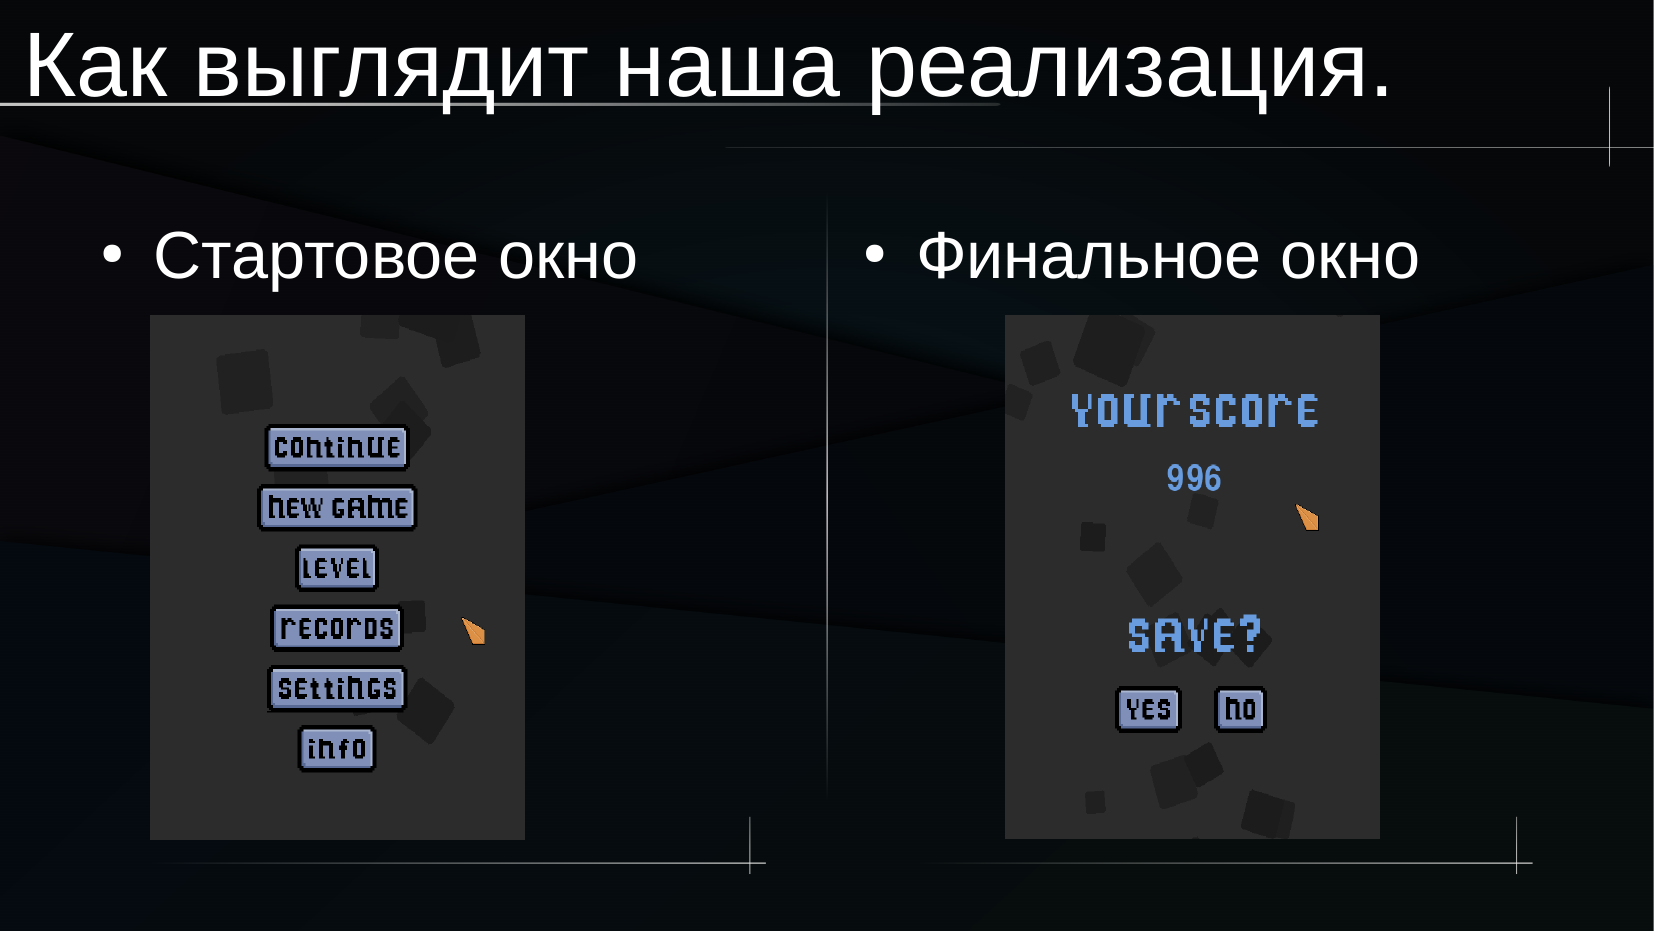

# Как выглядит наша реализация.
Стартовое окно
Финальное окно